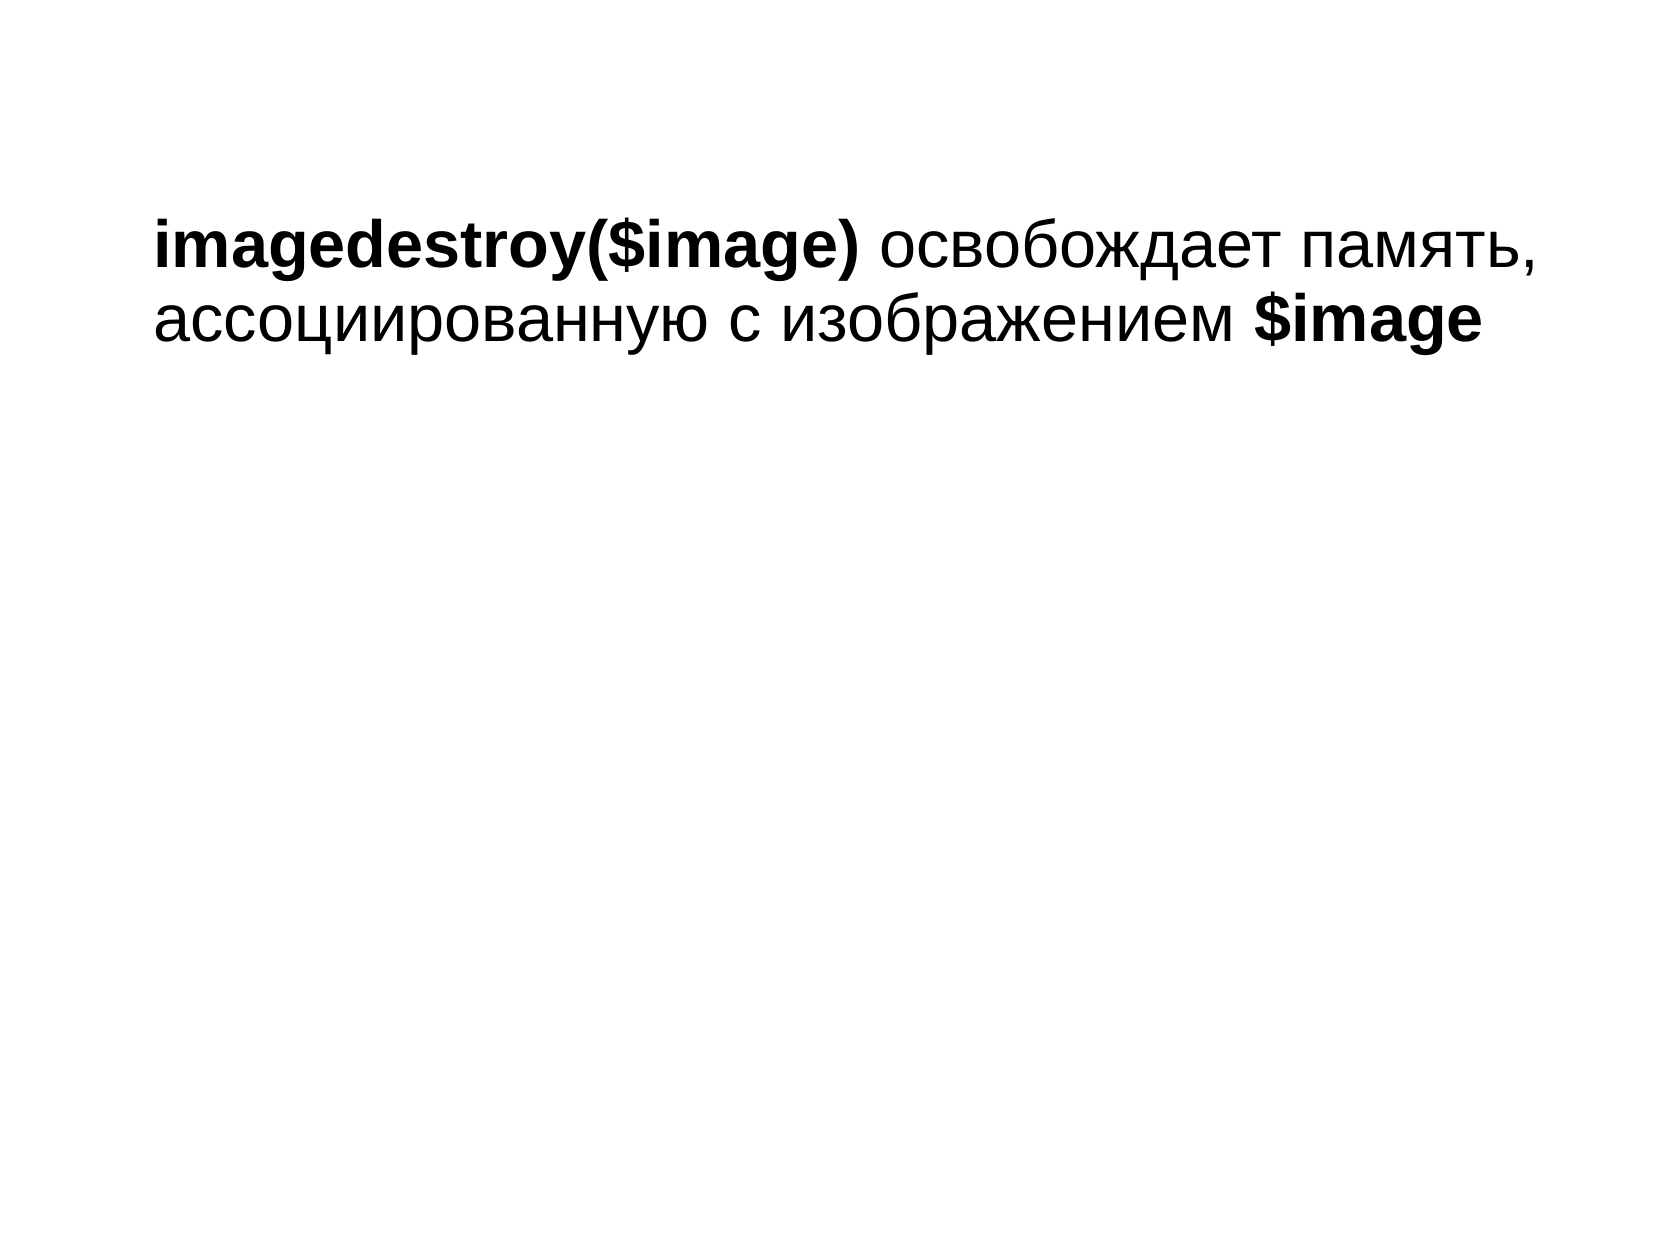

# imagedestroy($image) освобождает память, ассоциированную с изображением $image